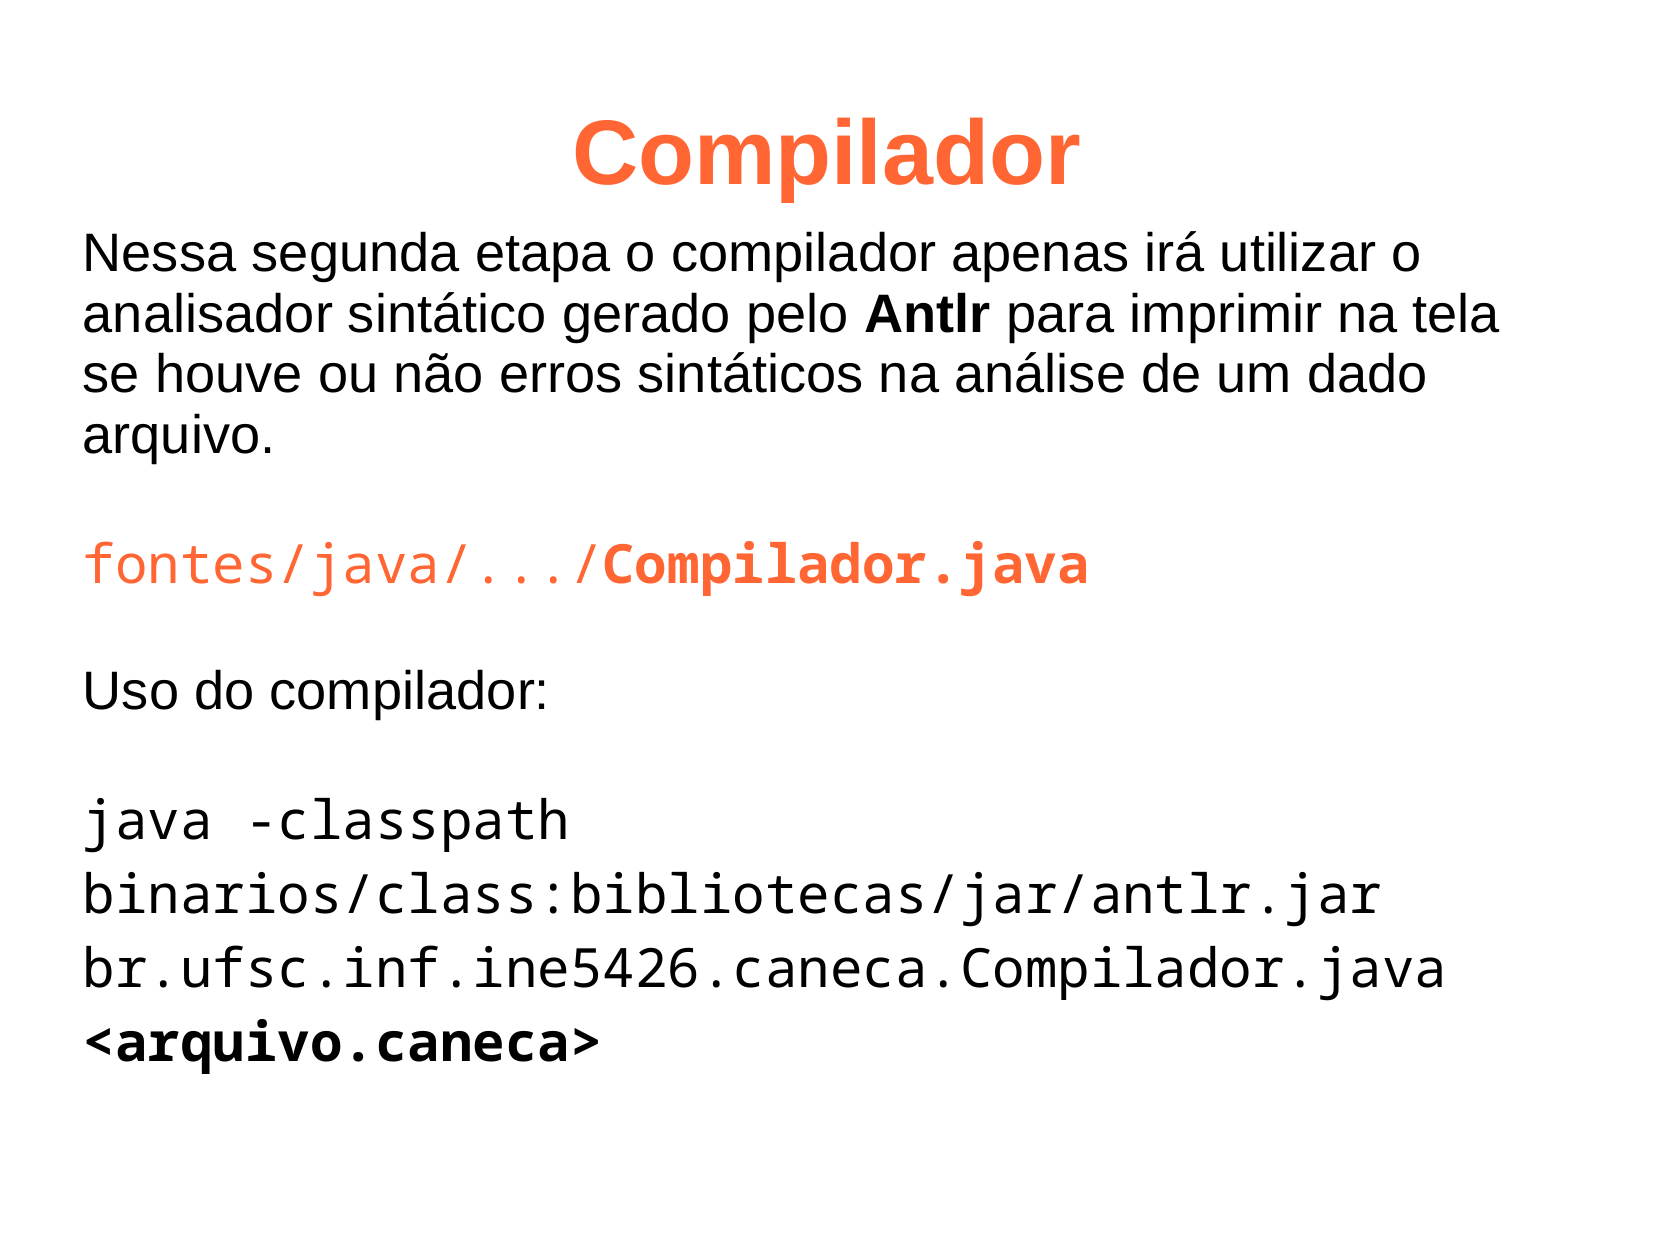

# Compilador
Nessa segunda etapa o compilador apenas irá utilizar o analisador sintático gerado pelo Antlr para imprimir na tela se houve ou não erros sintáticos na análise de um dado arquivo.
fontes/java/.../Compilador.java
Uso do compilador:
java -classpath binarios/class:bibliotecas/jar/antlr.jar br.ufsc.inf.ine5426.caneca.Compilador.java <arquivo.caneca>